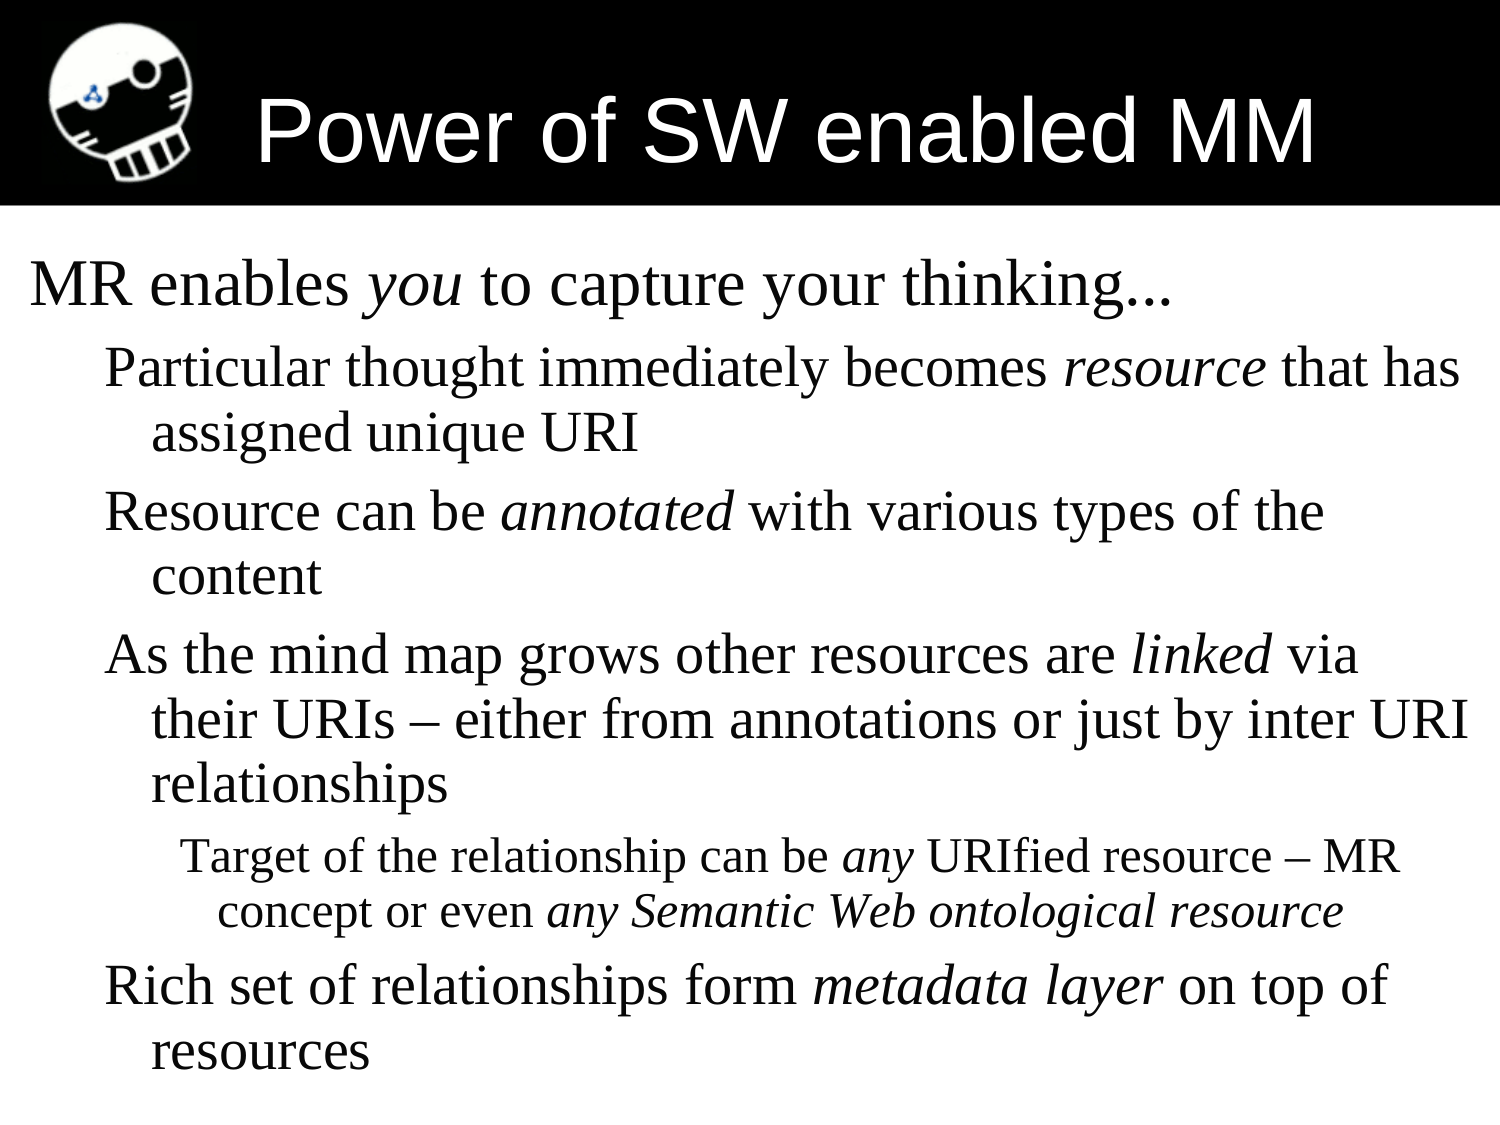

# Power of SW enabled MM
MR enables you to capture your thinking...
Particular thought immediately becomes resource that has assigned unique URI
Resource can be annotated with various types of the content
As the mind map grows other resources are linked via their URIs – either from annotations or just by inter URI relationships
Target of the relationship can be any URIfied resource – MR concept or even any Semantic Web ontological resource
Rich set of relationships form metadata layer on top of resources